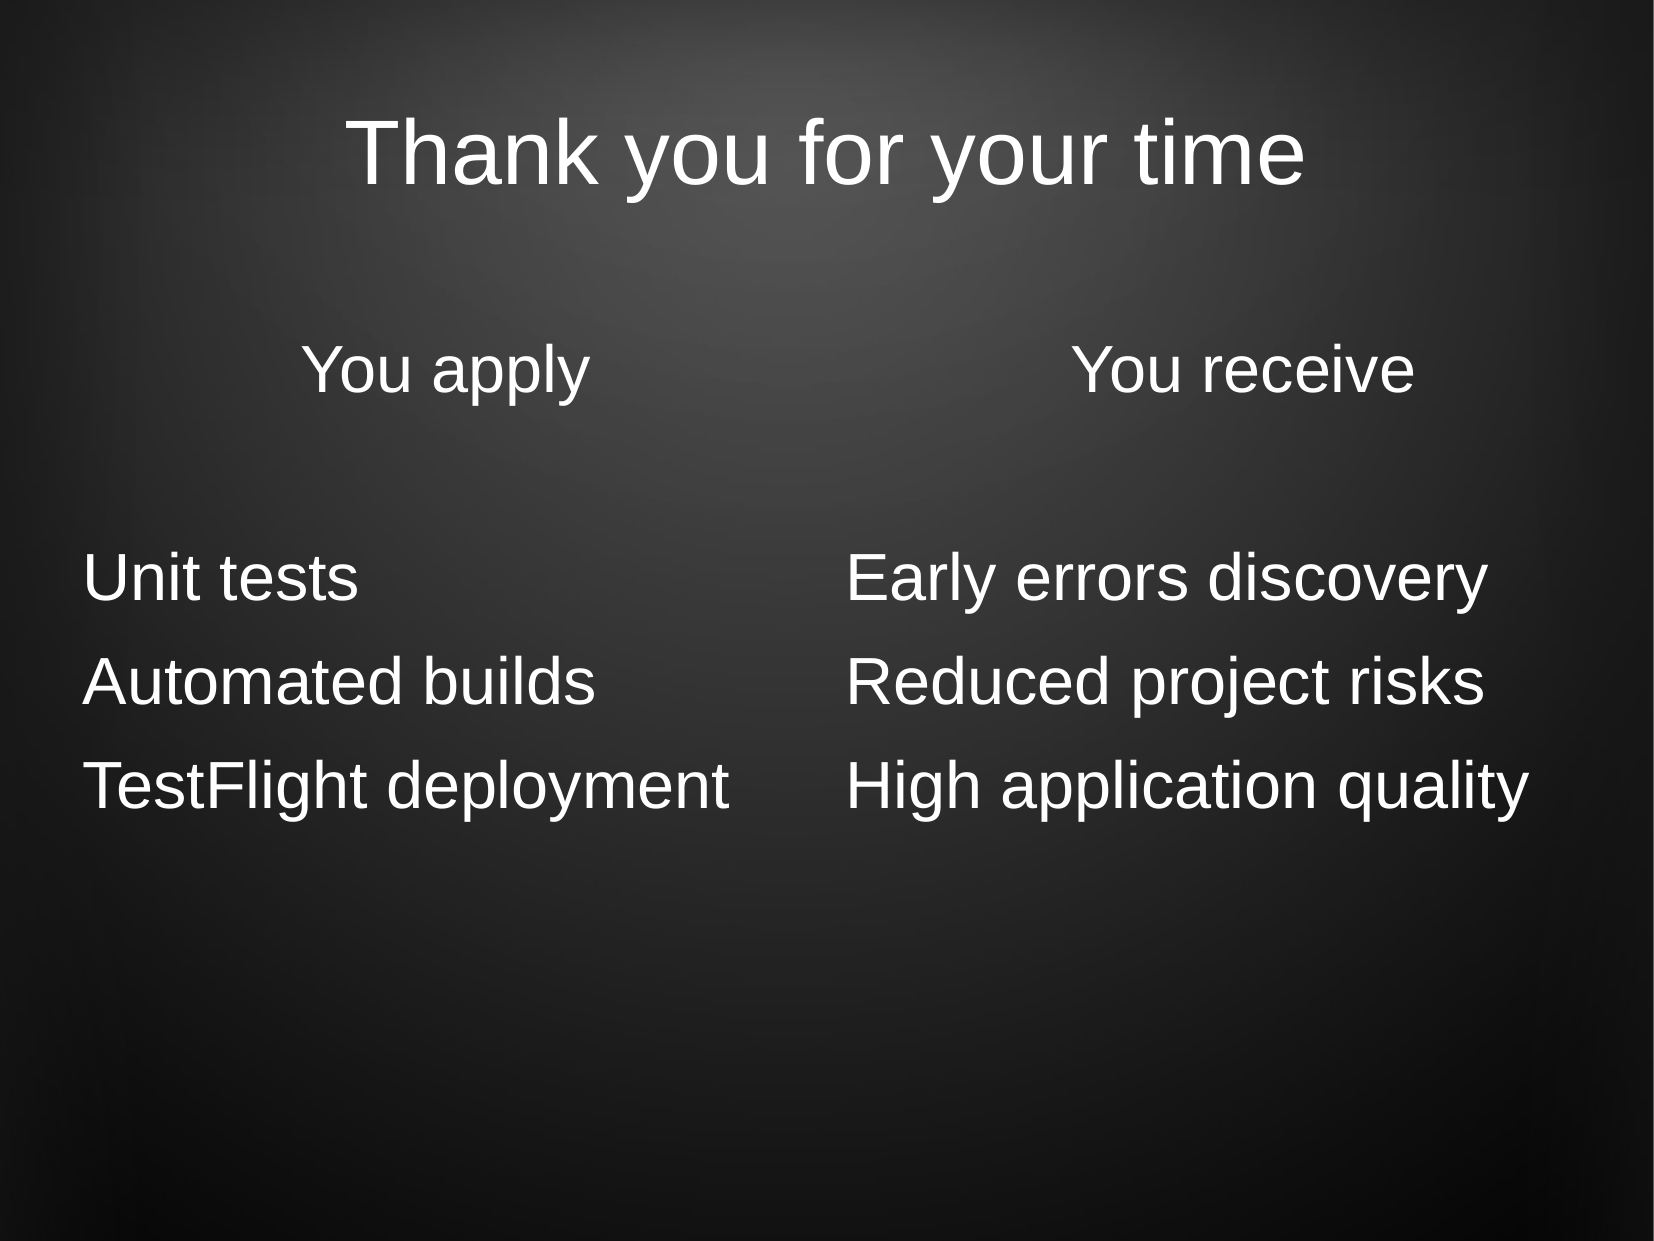

# Thank you for your time
You apply
Unit tests
Automated builds
TestFlight deployment
You receive
Early errors discovery
Reduced project risks
High application quality